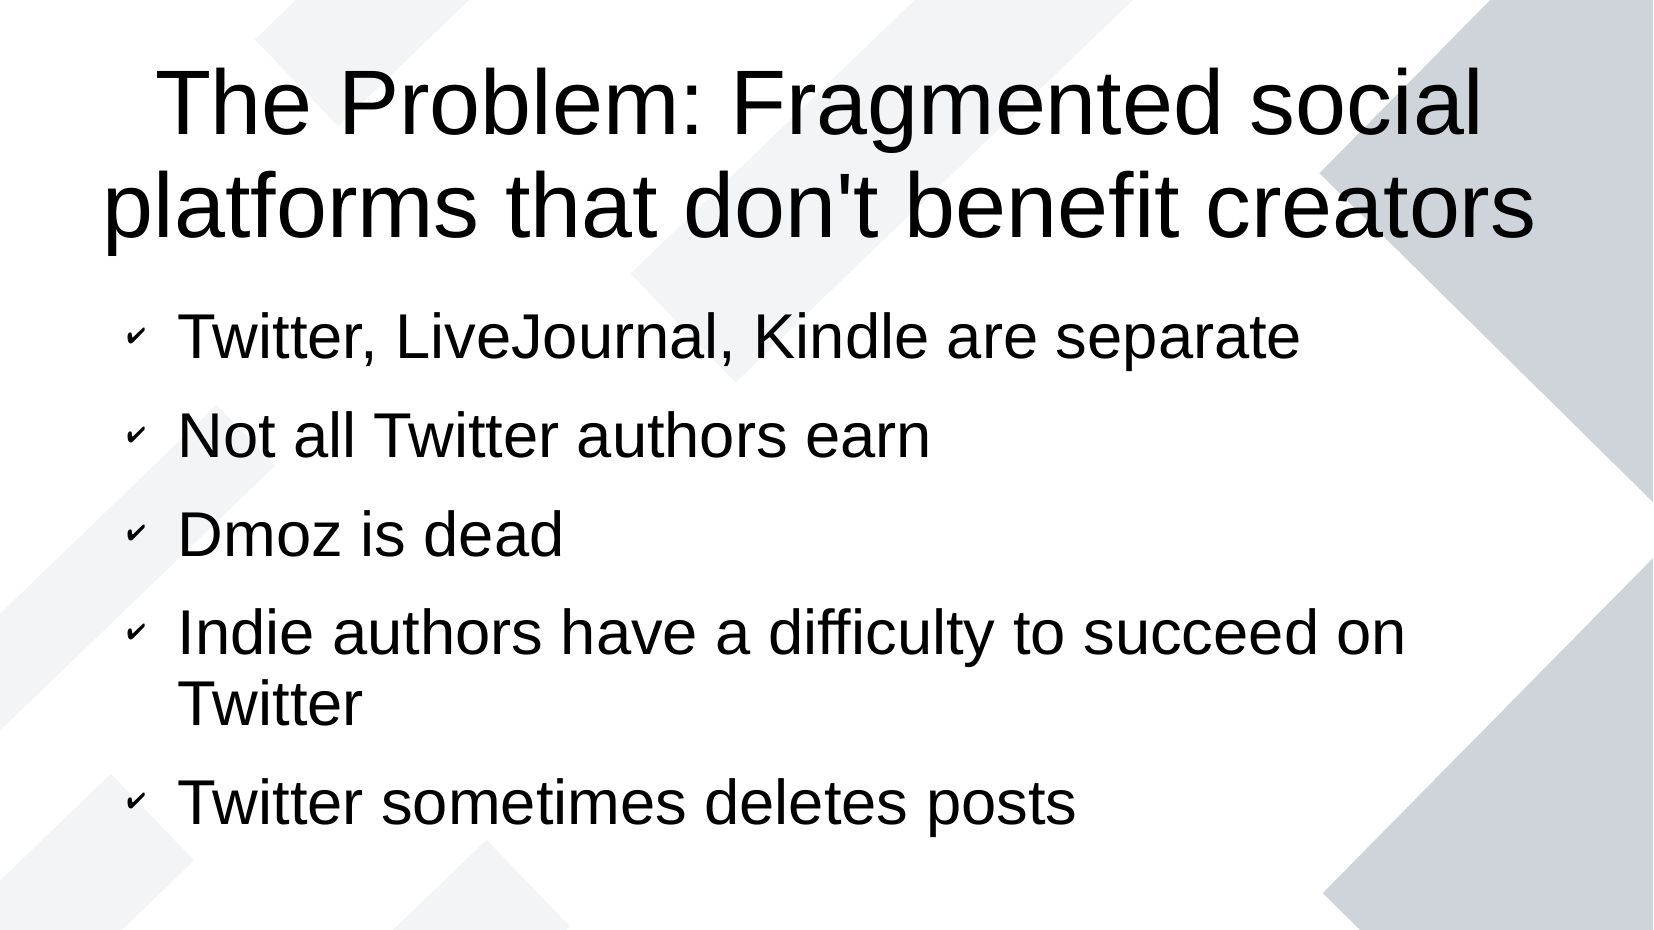

# The Problem: Fragmented social platforms that don't benefit creators
Twitter, LiveJournal, Kindle are separate
Not all Twitter authors earn
Dmoz is dead
Indie authors have a difficulty to succeed on Twitter
Twitter sometimes deletes posts